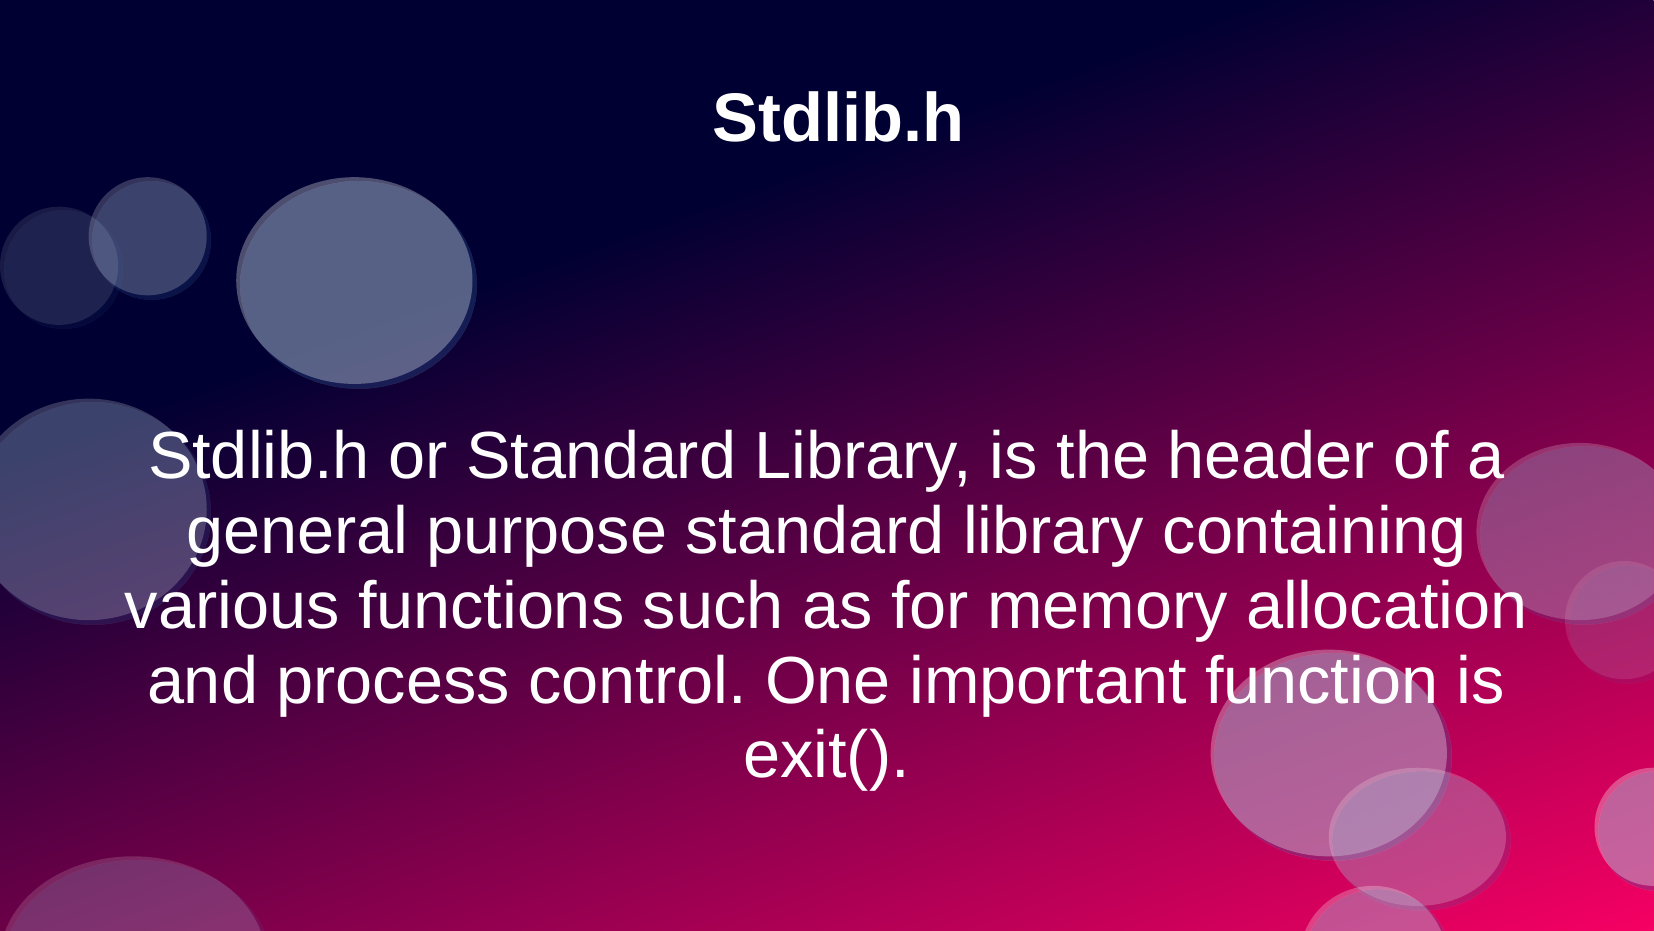

# Stdlib.h
Stdlib.h or Standard Library, is the header of a general purpose standard library containing various functions such as for memory allocation and process control. One important function is exit().